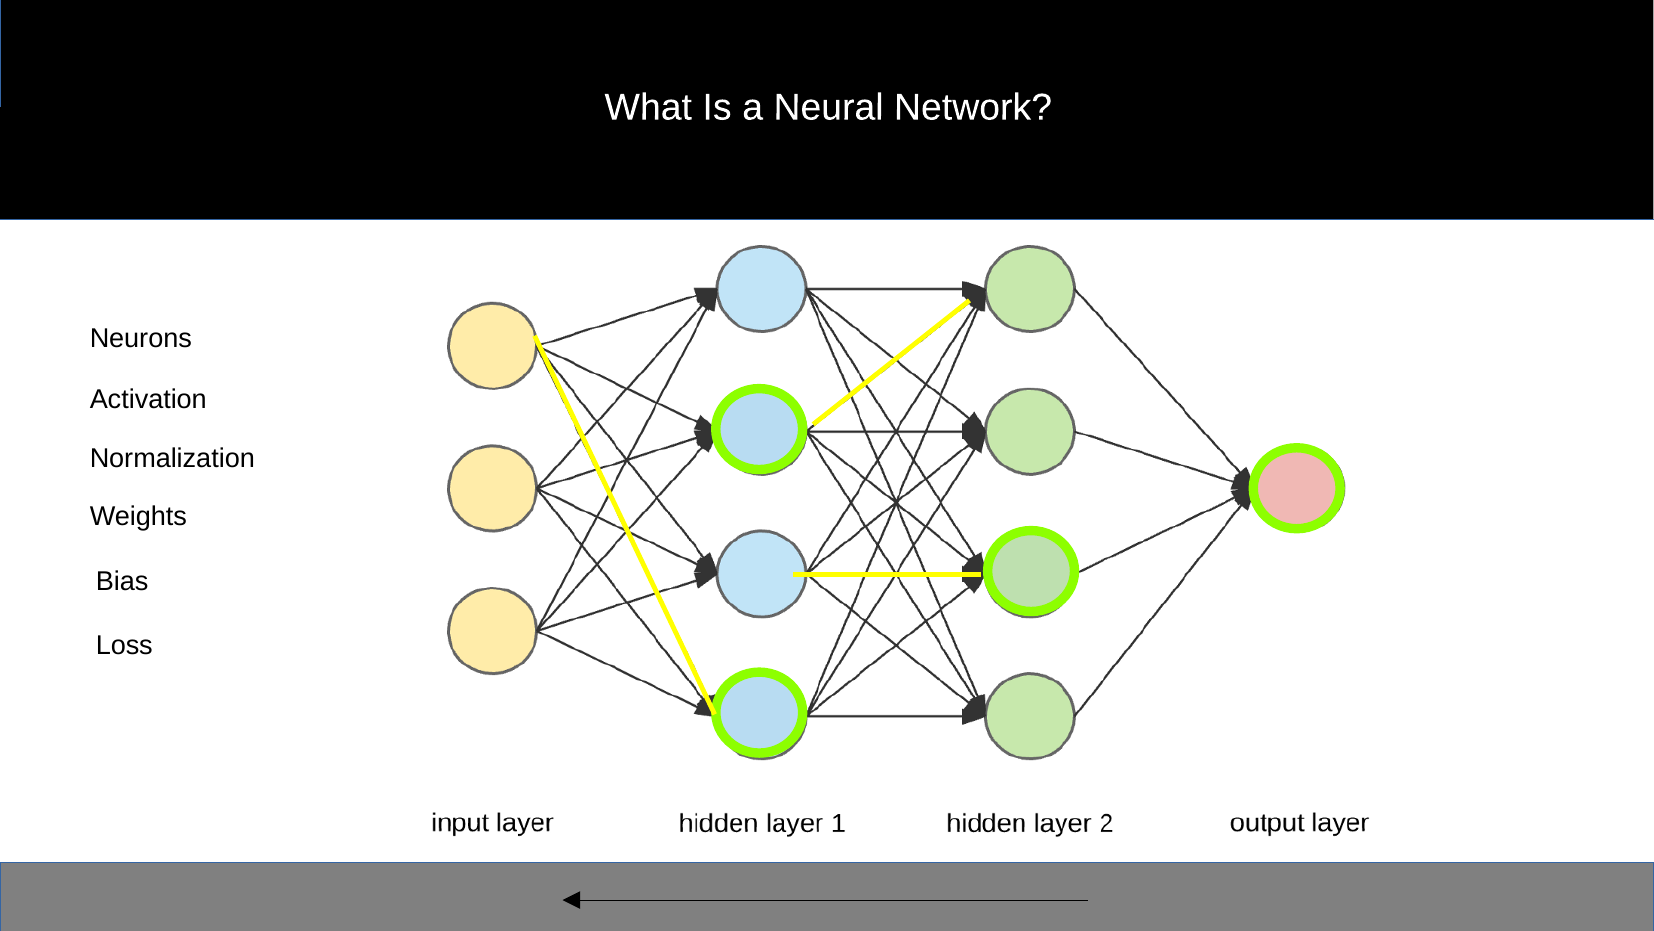

What Is a Neural Network?
#
Neurons
Activation
Normalization
Weights
Bias
Loss